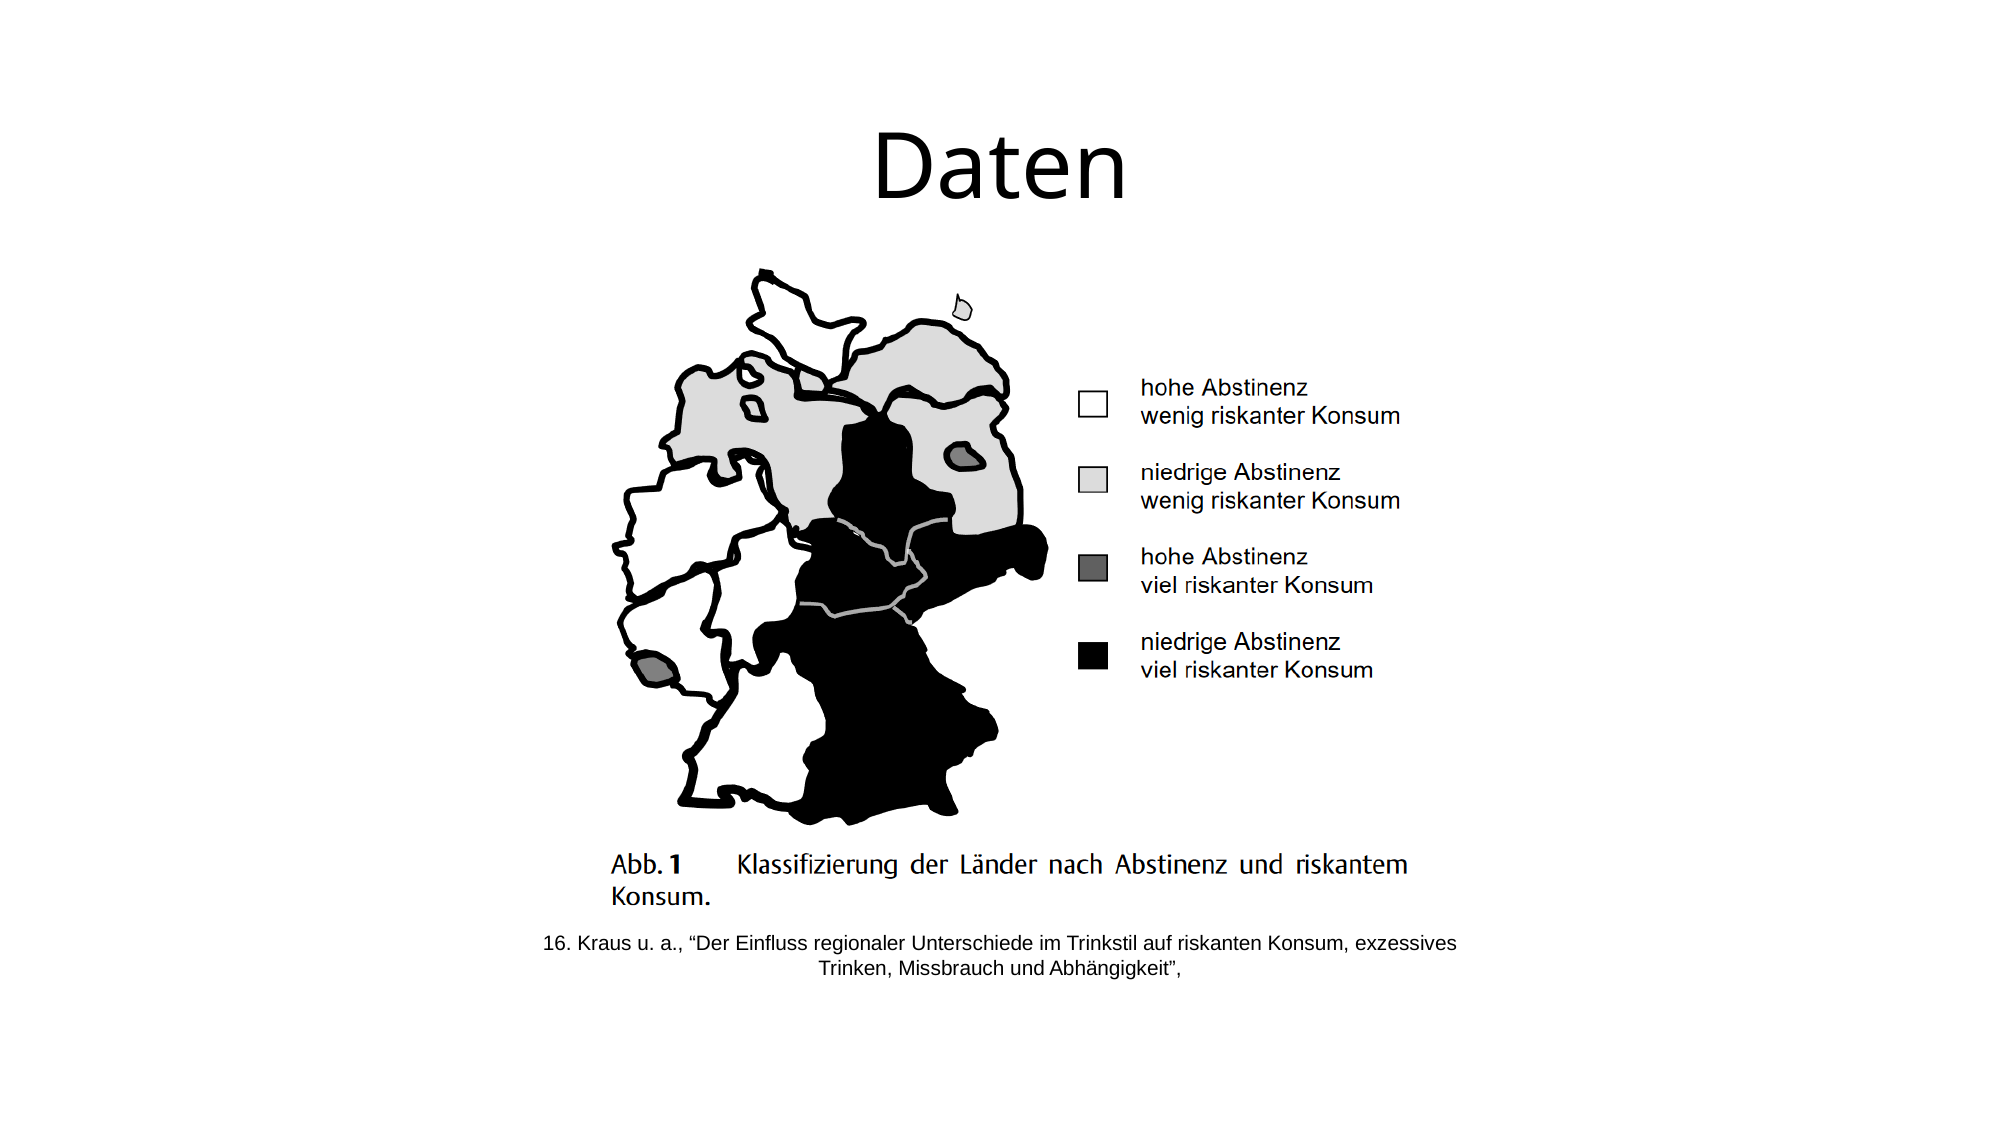

# Daten
16. Kraus u. a., “Der Einfluss regionaler Unterschiede im Trinkstil auf riskanten Konsum, exzessives
Trinken, Missbrauch und Abhängigkeit”,